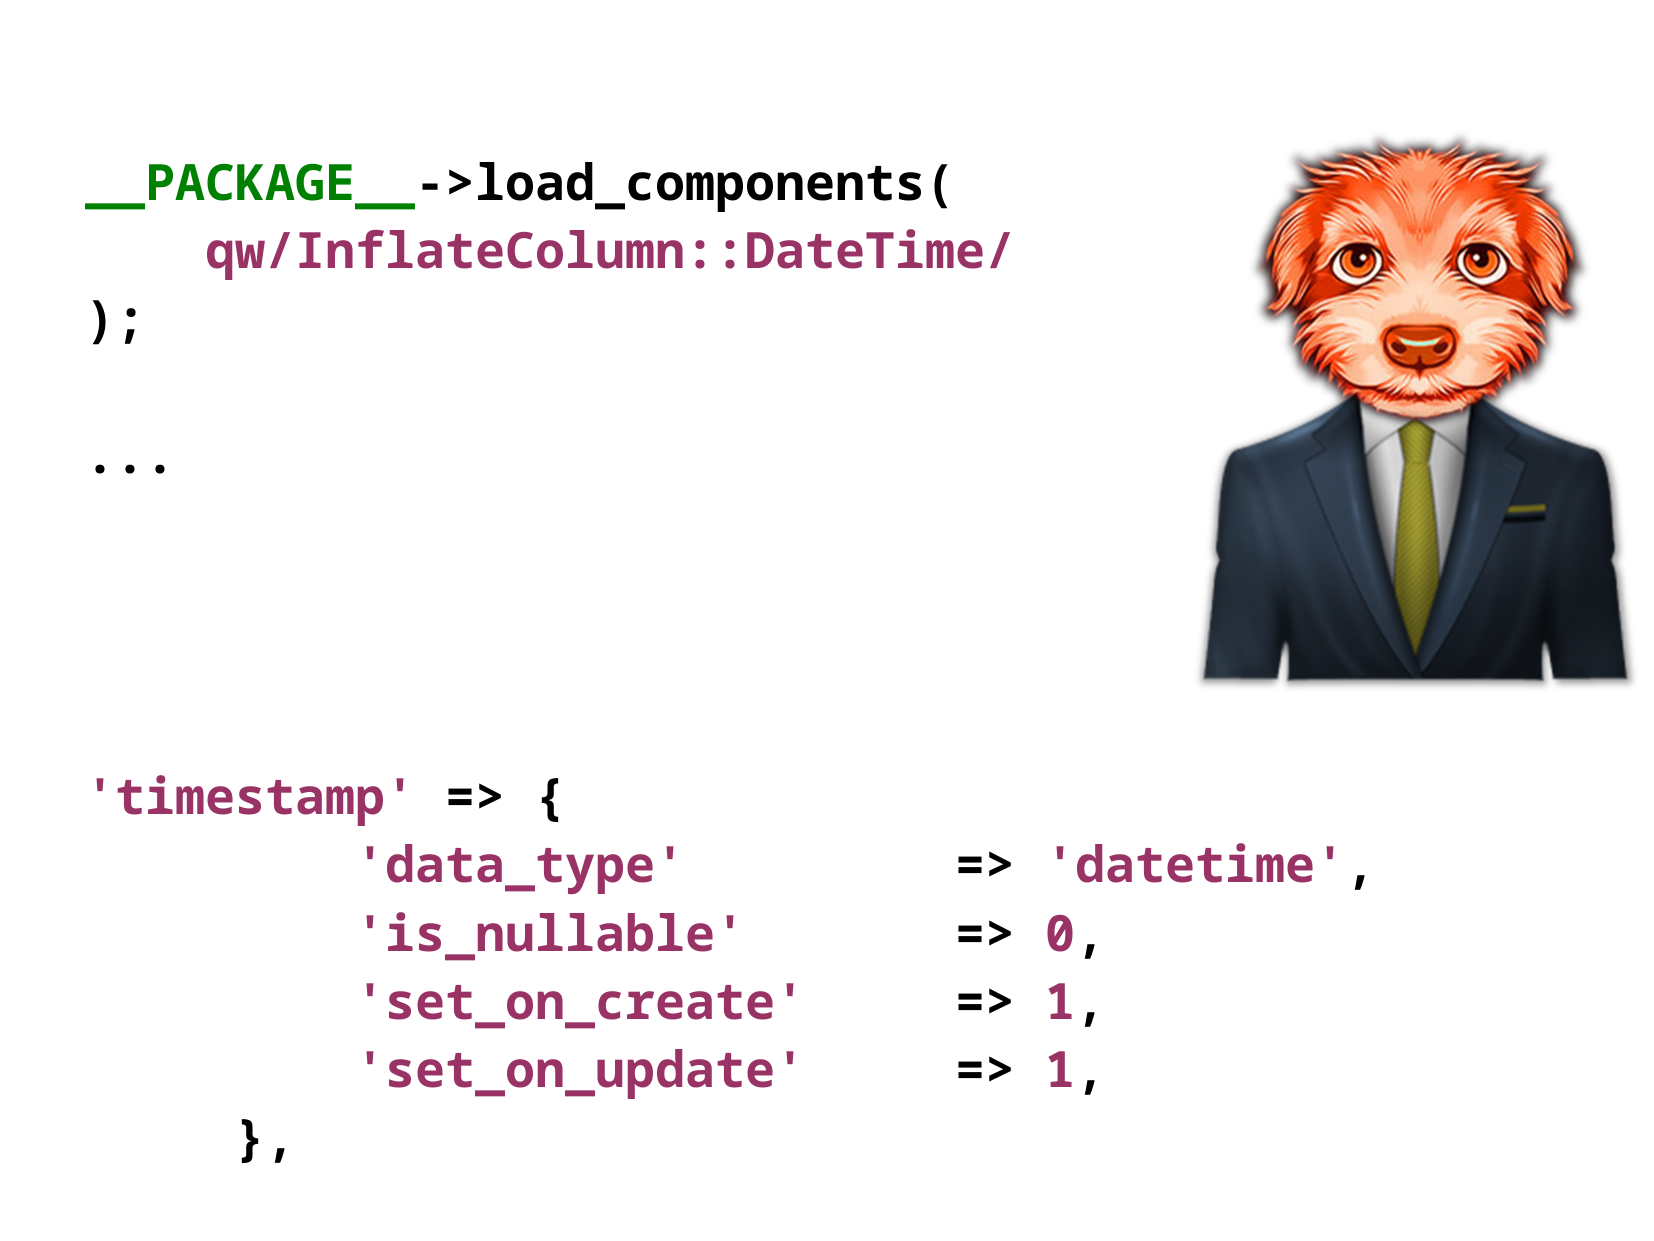

__PACKAGE__->load_components(
 qw/InflateColumn::DateTime/
);
...
'timestamp' => {
 'data_type' => 'datetime',
 'is_nullable' => 0,
 'set_on_create' => 1,
 'set_on_update' => 1,
 },